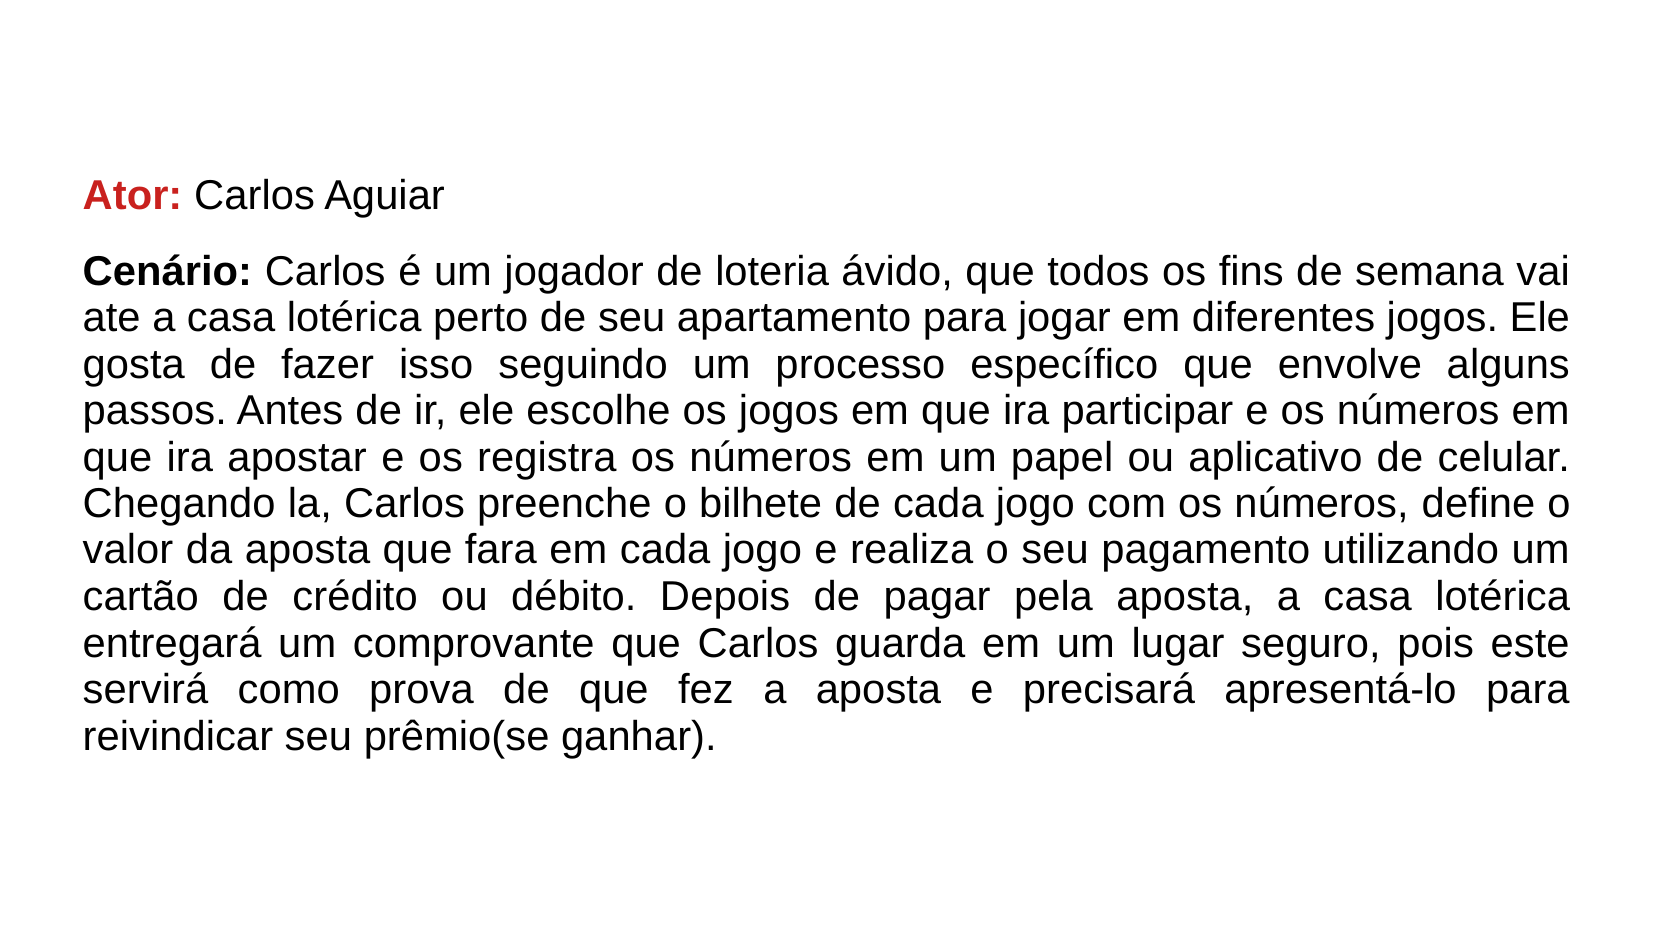

# Ator: Carlos Aguiar
Cenário: Carlos é um jogador de loteria ávido, que todos os fins de semana vai ate a casa lotérica perto de seu apartamento para jogar em diferentes jogos. Ele gosta de fazer isso seguindo um processo específico que envolve alguns passos. Antes de ir, ele escolhe os jogos em que ira participar e os números em que ira apostar e os registra os números em um papel ou aplicativo de celular. Chegando la, Carlos preenche o bilhete de cada jogo com os números, define o valor da aposta que fara em cada jogo e realiza o seu pagamento utilizando um cartão de crédito ou débito. Depois de pagar pela aposta, a casa lotérica entregará um comprovante que Carlos guarda em um lugar seguro, pois este servirá como prova de que fez a aposta e precisará apresentá-lo para reivindicar seu prêmio(se ganhar).